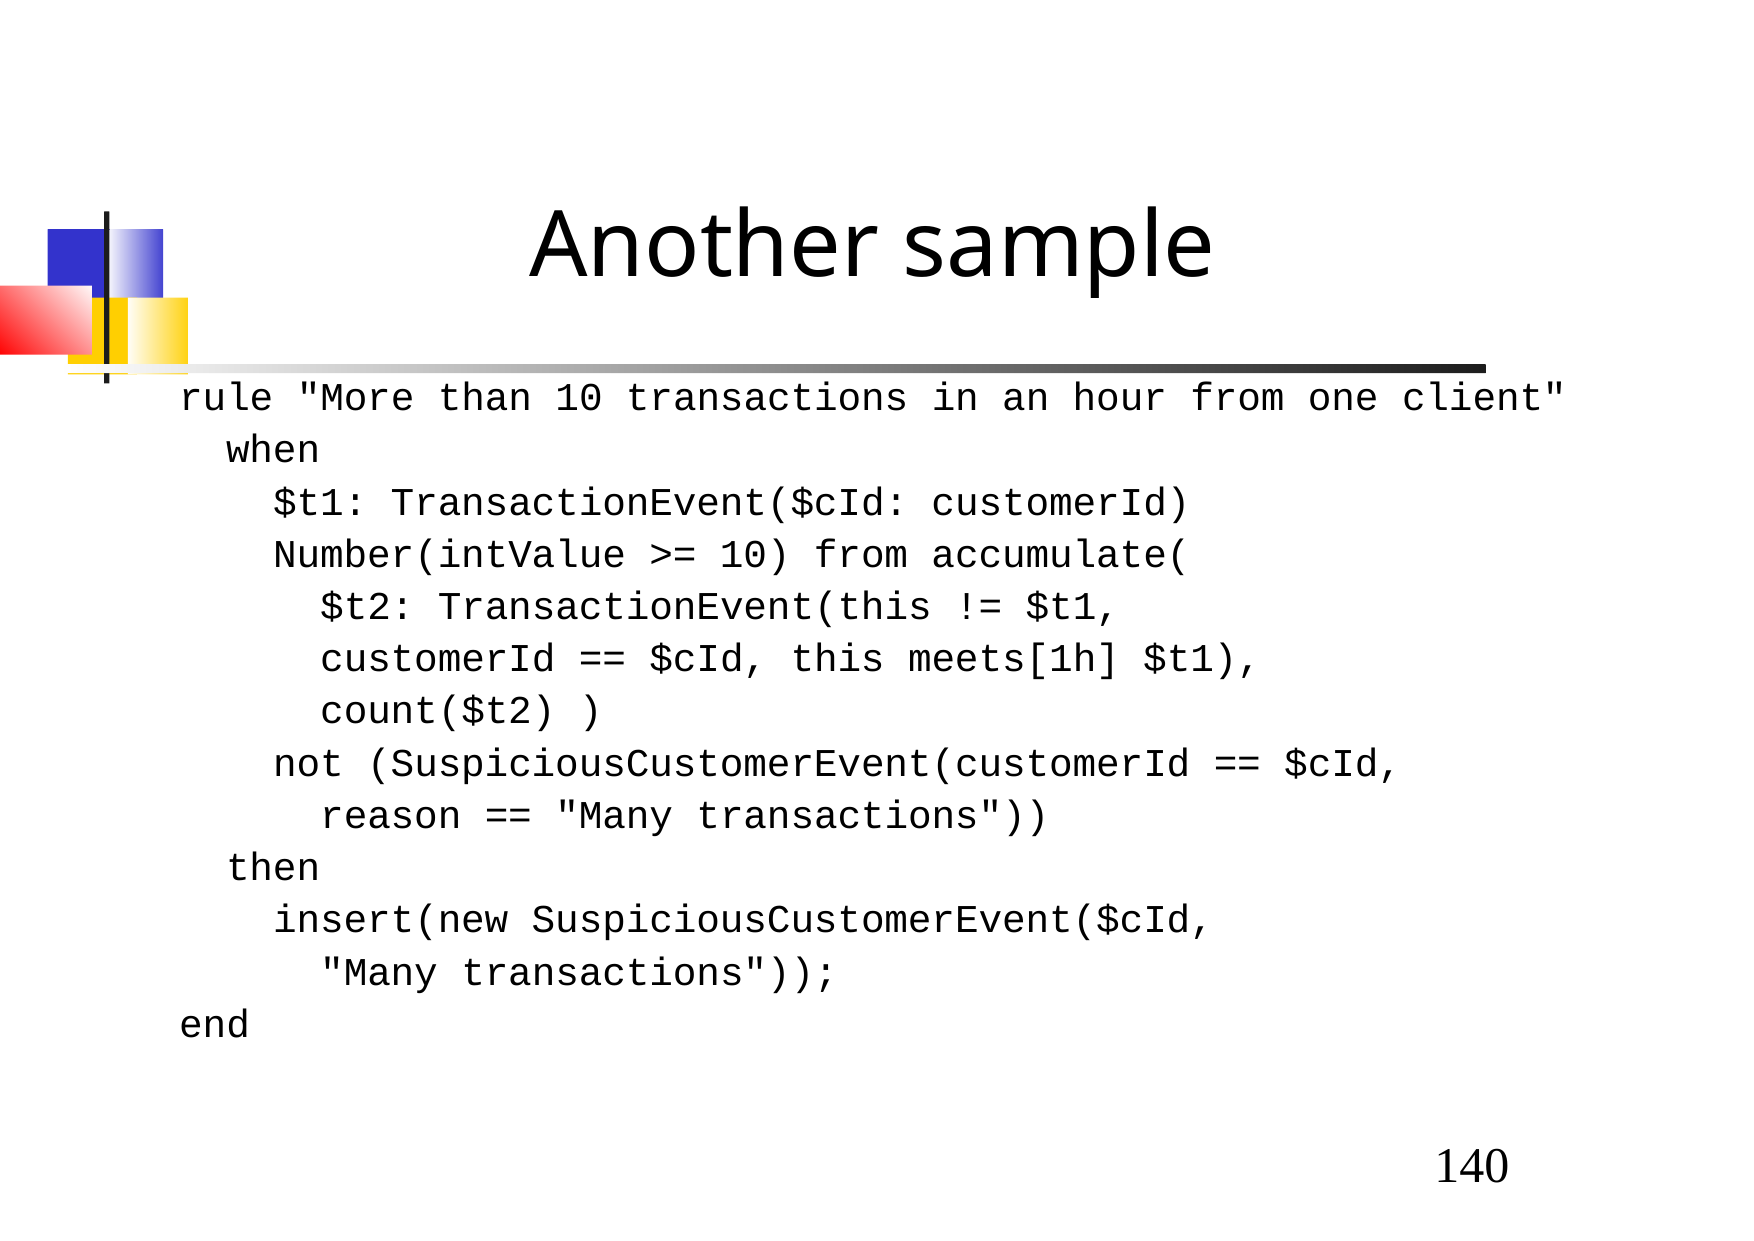

# Another sample
rule "More than 10 transactions in an hour from one client"
 when
 $t1: TransactionEvent($cId: customerId)
 Number(intValue >= 10) from accumulate(
 $t2: TransactionEvent(this != $t1,
 customerId == $cId, this meets[1h] $t1),
 count($t2) )
 not (SuspiciousCustomerEvent(customerId == $cId,
 reason == "Many transactions"))
 then
 insert(new SuspiciousCustomerEvent($cId,
 "Many transactions"));
end